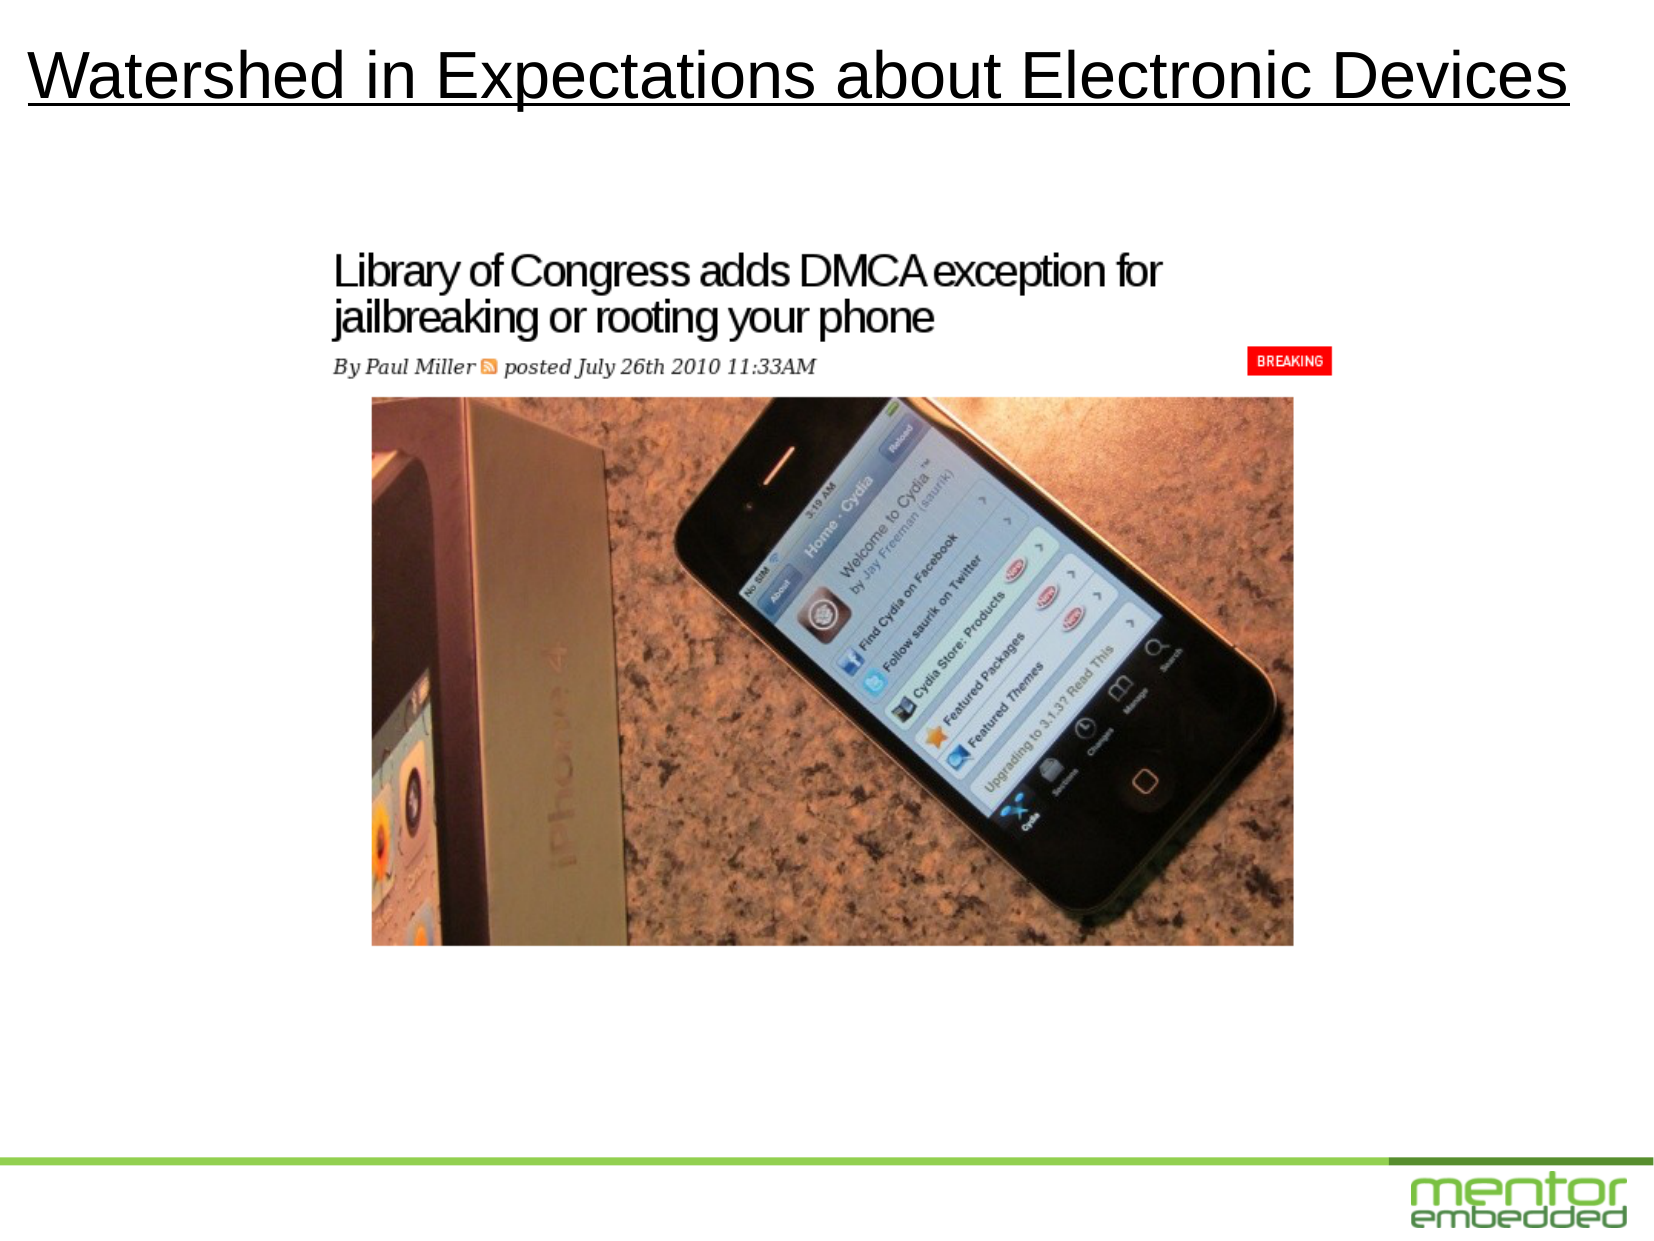

# Watershed in Expectations about Electronic Devices